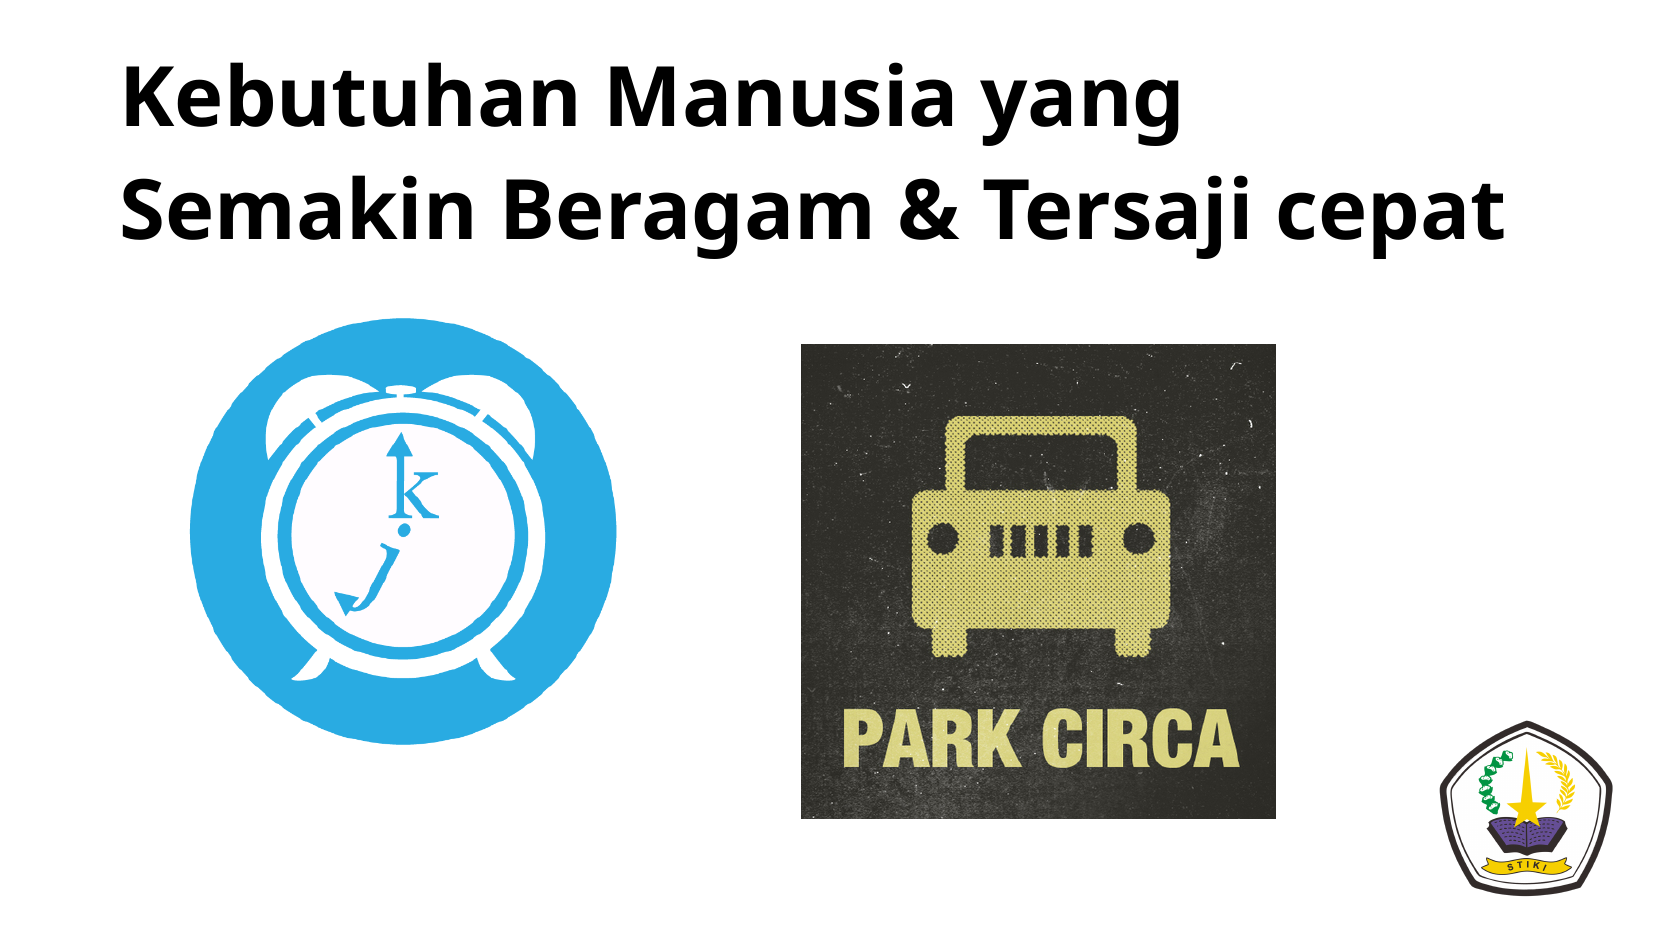

Kebutuhan Manusia yang Semakin Beragam & Tersaji cepat